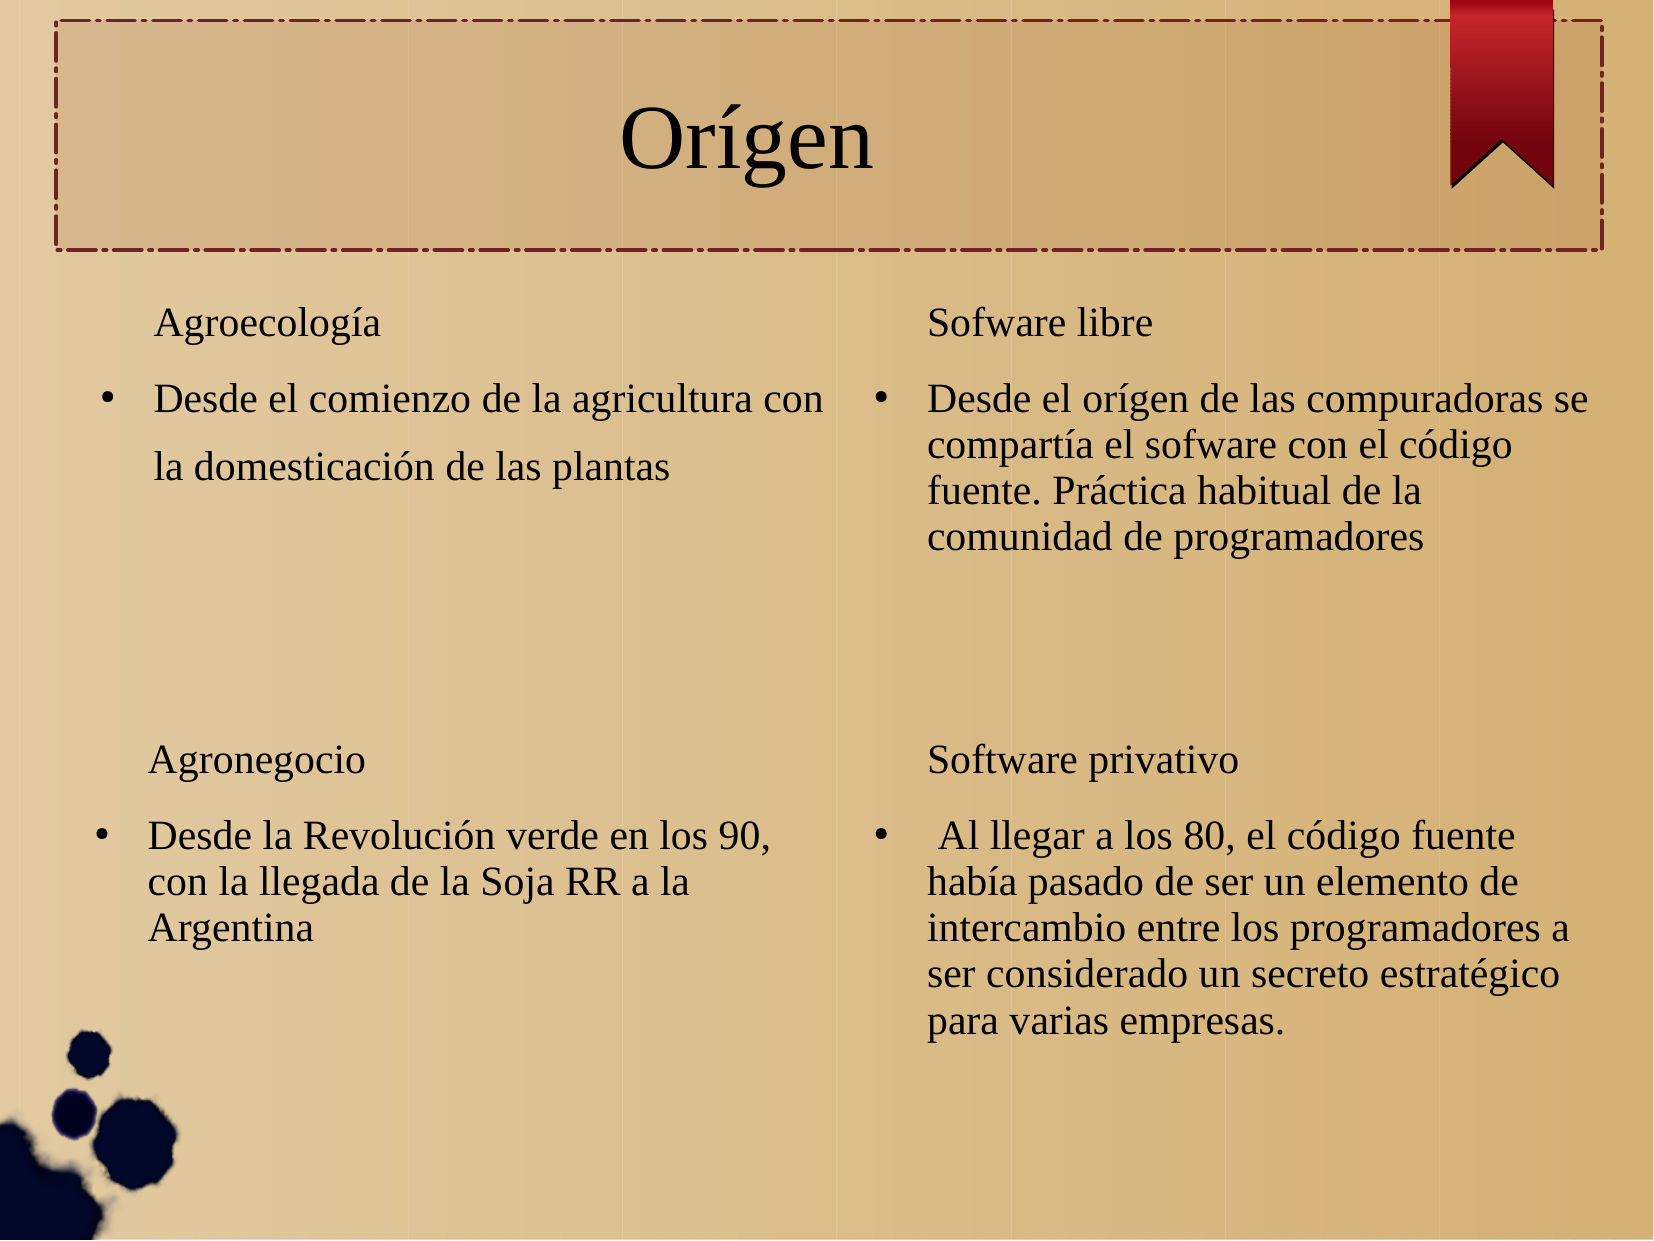

# Orígen
Agroecología
Desde el comienzo de la agricultura con la domesticación de las plantas
Sofware libre
Desde el orígen de las compuradoras se compartía el sofware con el código fuente. Práctica habitual de la comunidad de programadores
Agronegocio
Desde la Revolución verde en los 90, con la llegada de la Soja RR a la Argentina
Software privativo
 Al llegar a los 80, el código fuente había pasado de ser un elemento de intercambio entre los programadores a ser considerado un secreto estratégico para varias empresas.